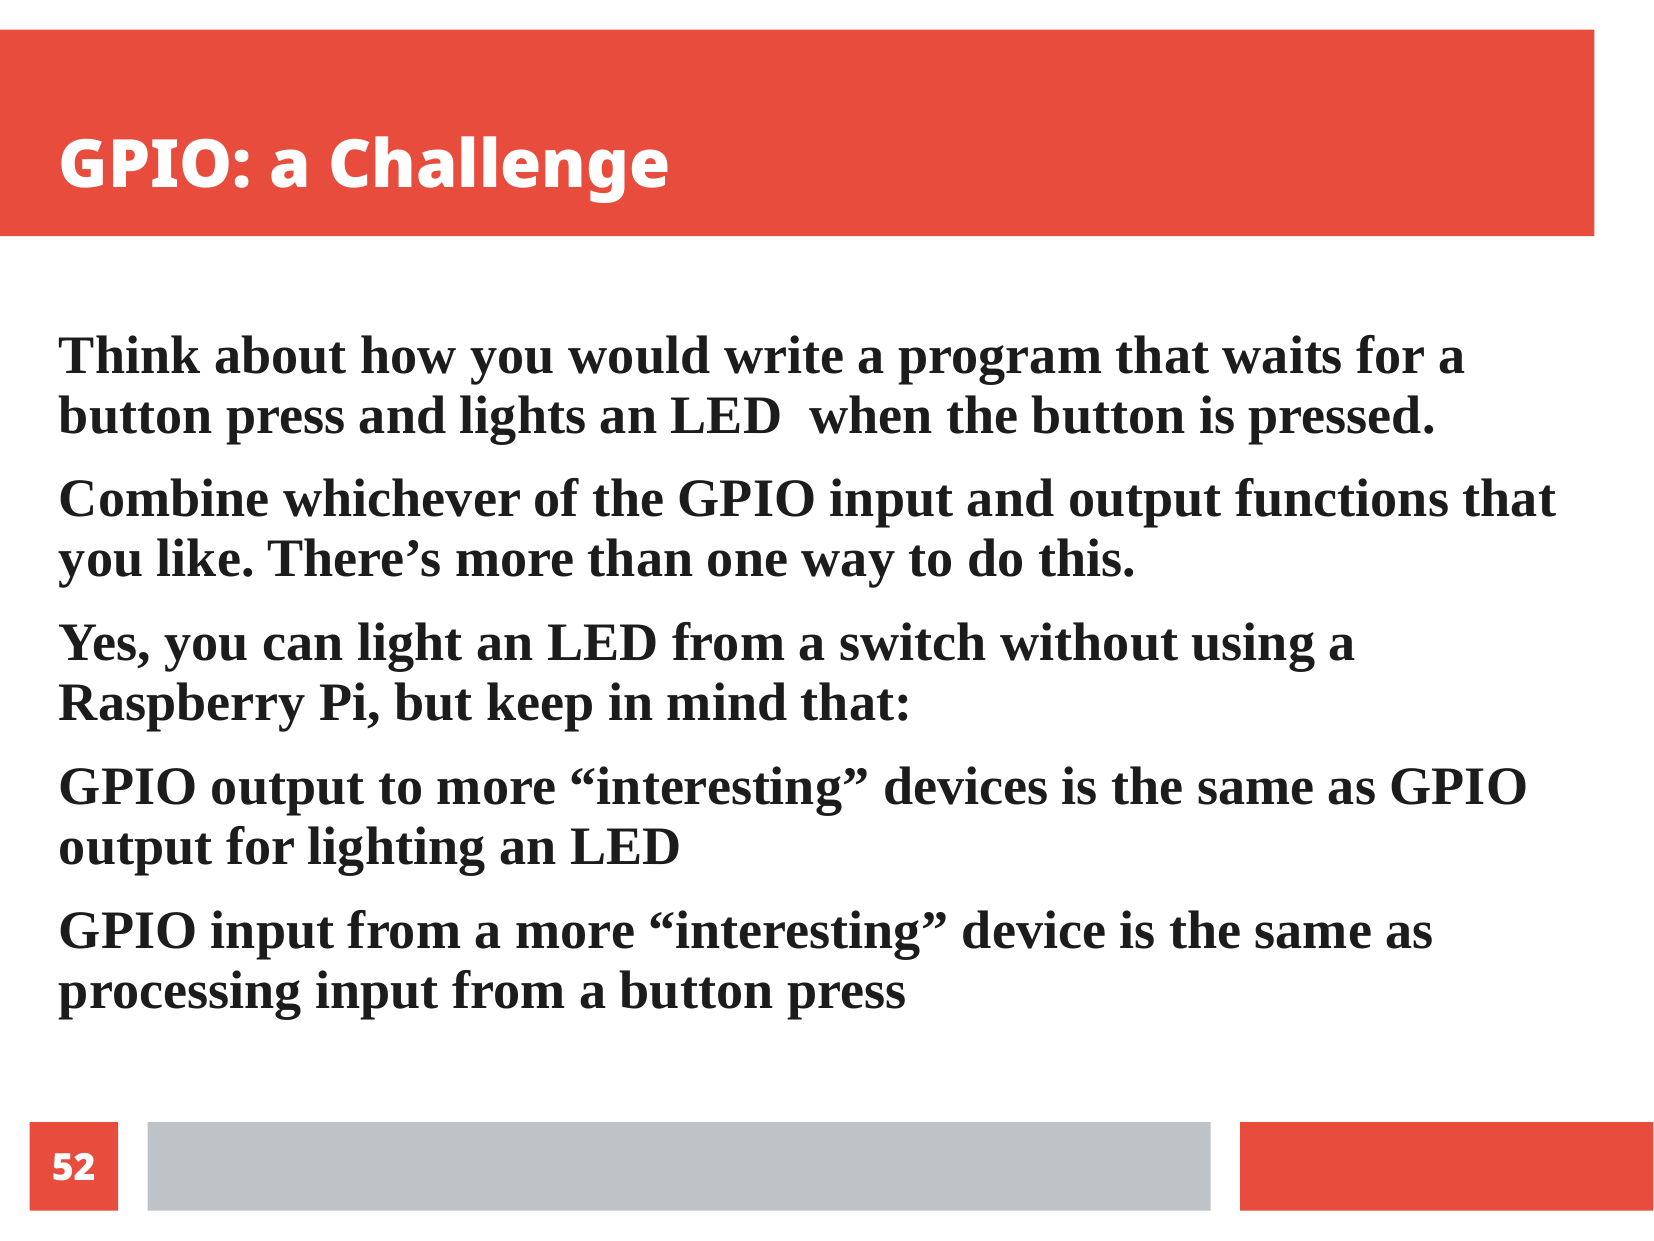

# GPIO: a Challenge
Think about how you would write a program that waits for a button press and lights an LED when the button is pressed.
Combine whichever of the GPIO input and output functions that you like. There’s more than one way to do this.
Yes, you can light an LED from a switch without using a Raspberry Pi, but keep in mind that:
GPIO output to more “interesting” devices is the same as GPIO output for lighting an LED
GPIO input from a more “interesting” device is the same as processing input from a button press
52